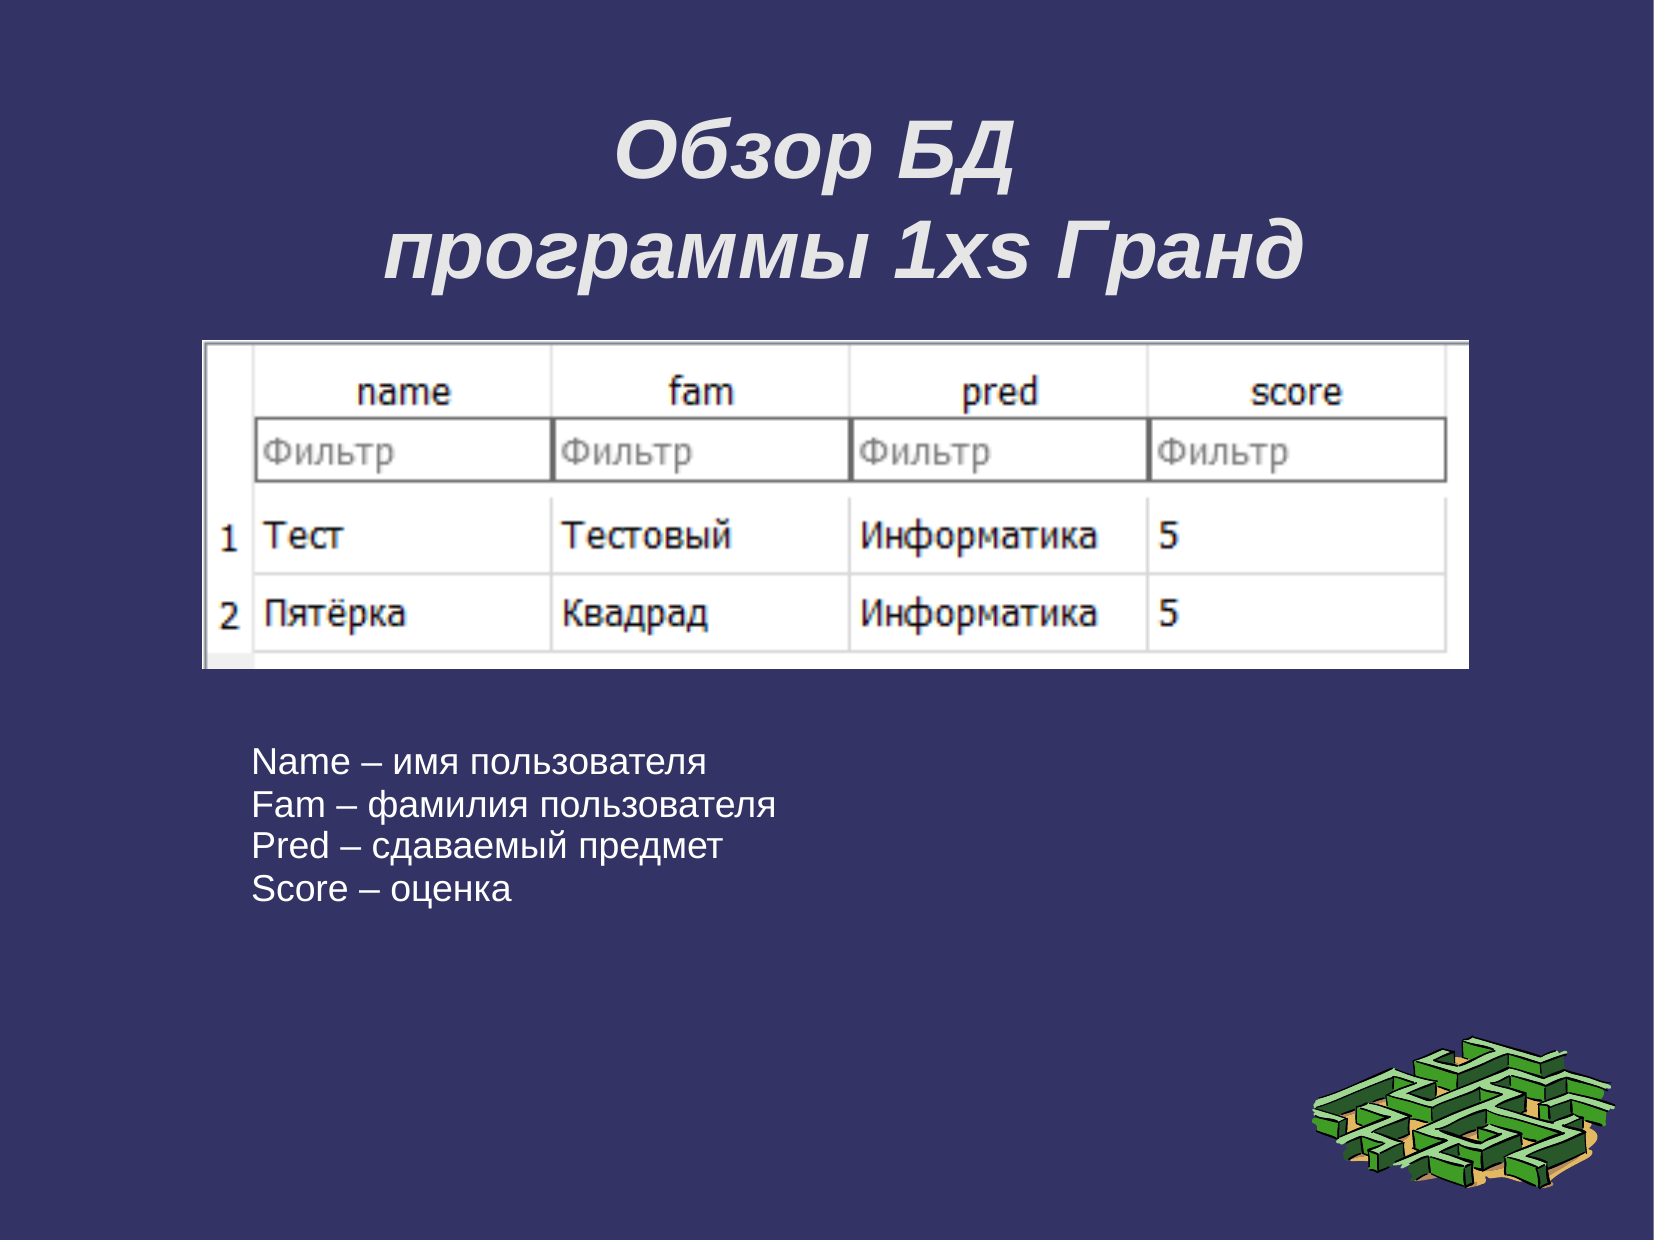

# Обзор БД программы 1xs Гранд
Name – имя пользователя
Fam – фамилия пользователя
Pred – сдаваемый предмет
Score – оценка